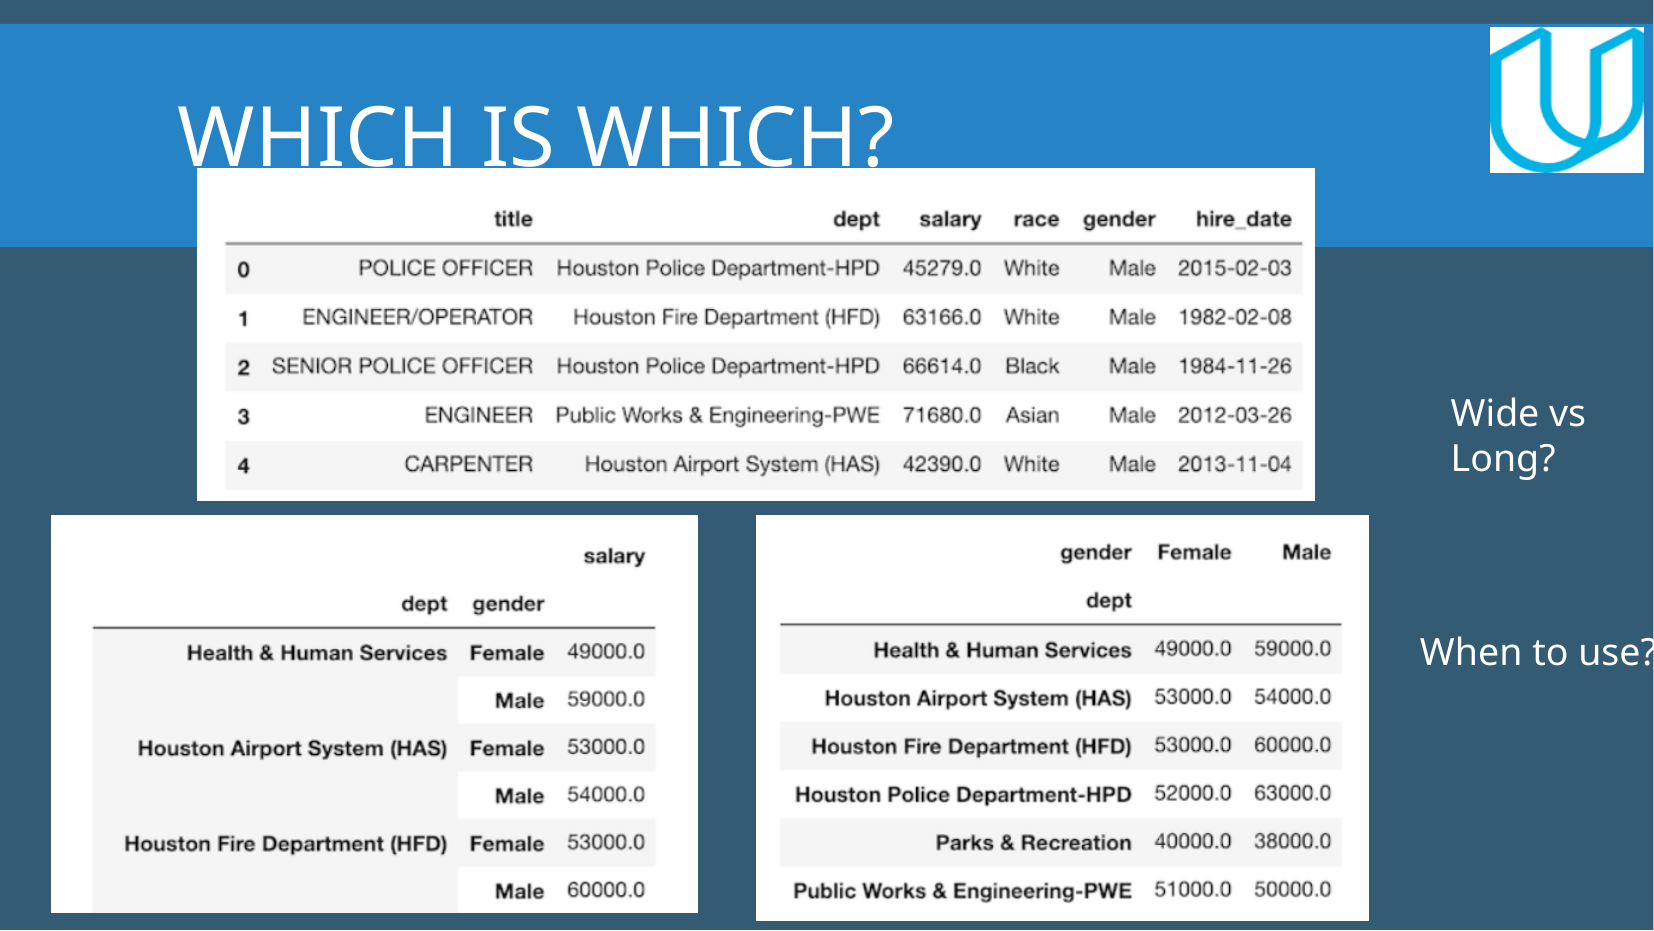

Which is which?
Wide vs
Long?
When to use?